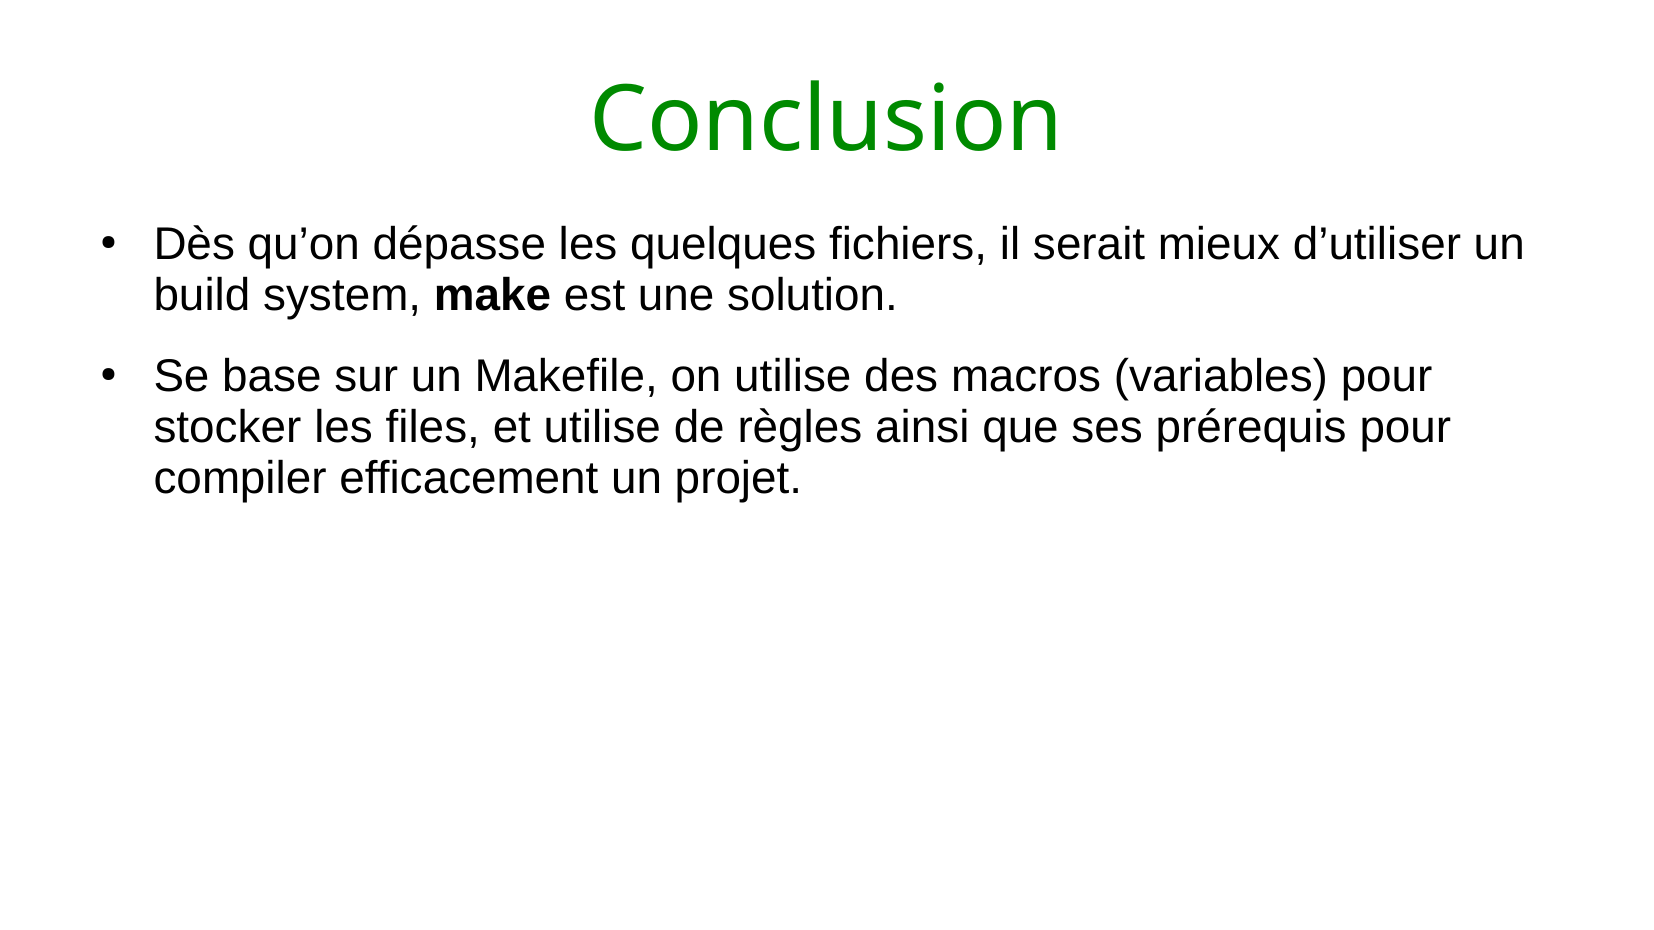

# Conclusion
Dès qu’on dépasse les quelques fichiers, il serait mieux d’utiliser un build system, make est une solution.
Se base sur un Makefile, on utilise des macros (variables) pour stocker les files, et utilise de règles ainsi que ses prérequis pour compiler efficacement un projet.